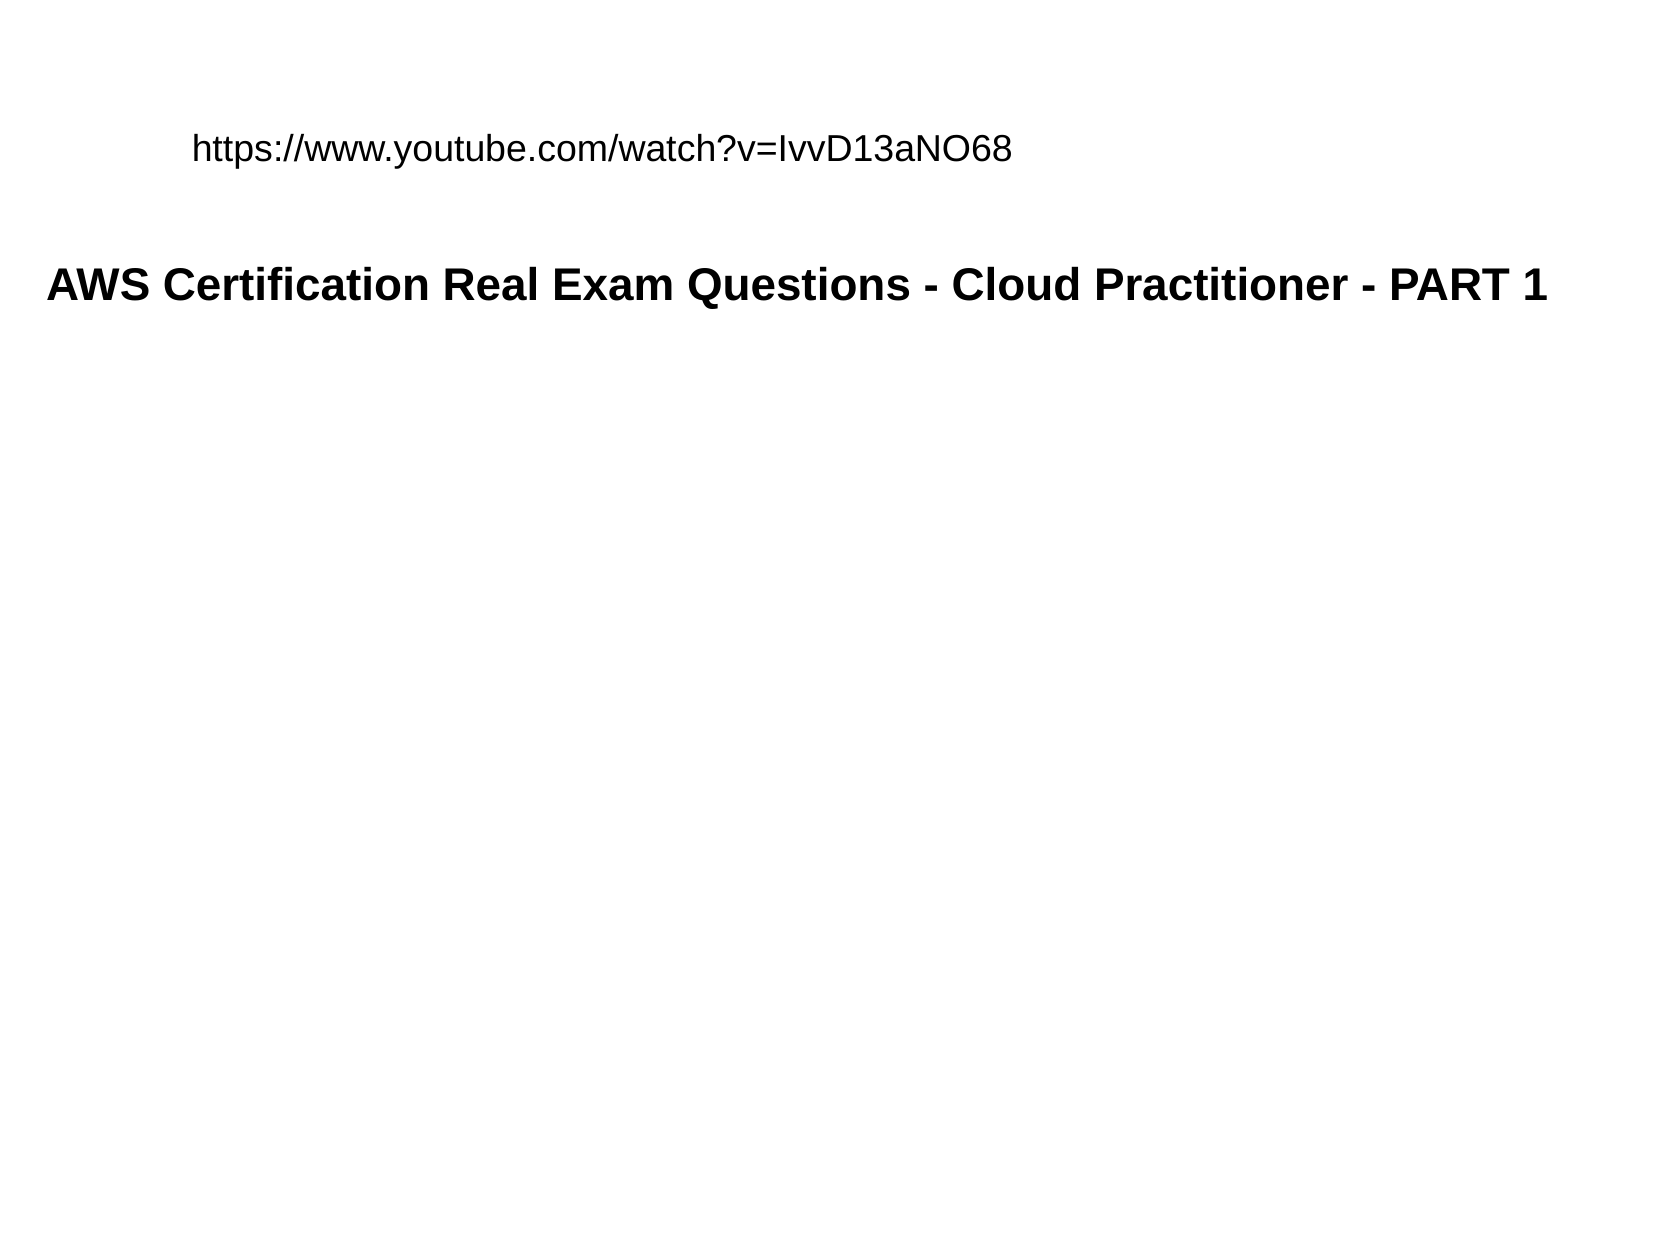

https://www.youtube.com/watch?v=IvvD13aNO68
AWS Certification Real Exam Questions - Cloud Practitioner - PART 1